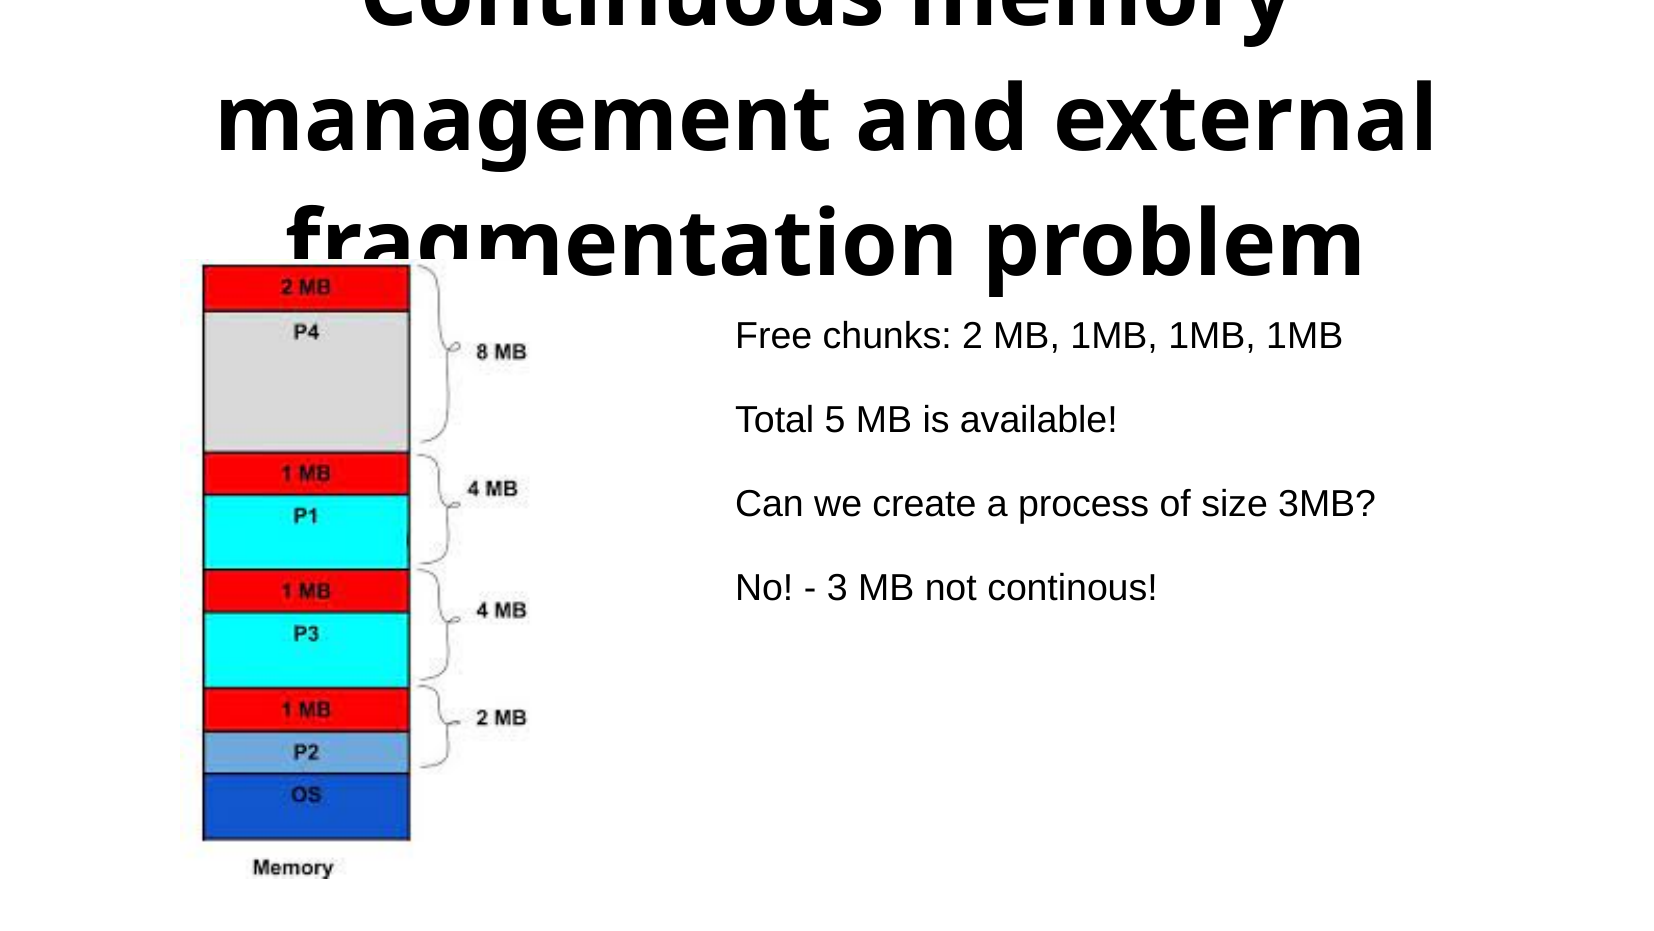

# Continuous memory management and external fragmentation problem
Free chunks: 2 MB, 1MB, 1MB, 1MB
Total 5 MB is available!
Can we create a process of size 3MB?
No! - 3 MB not continous!